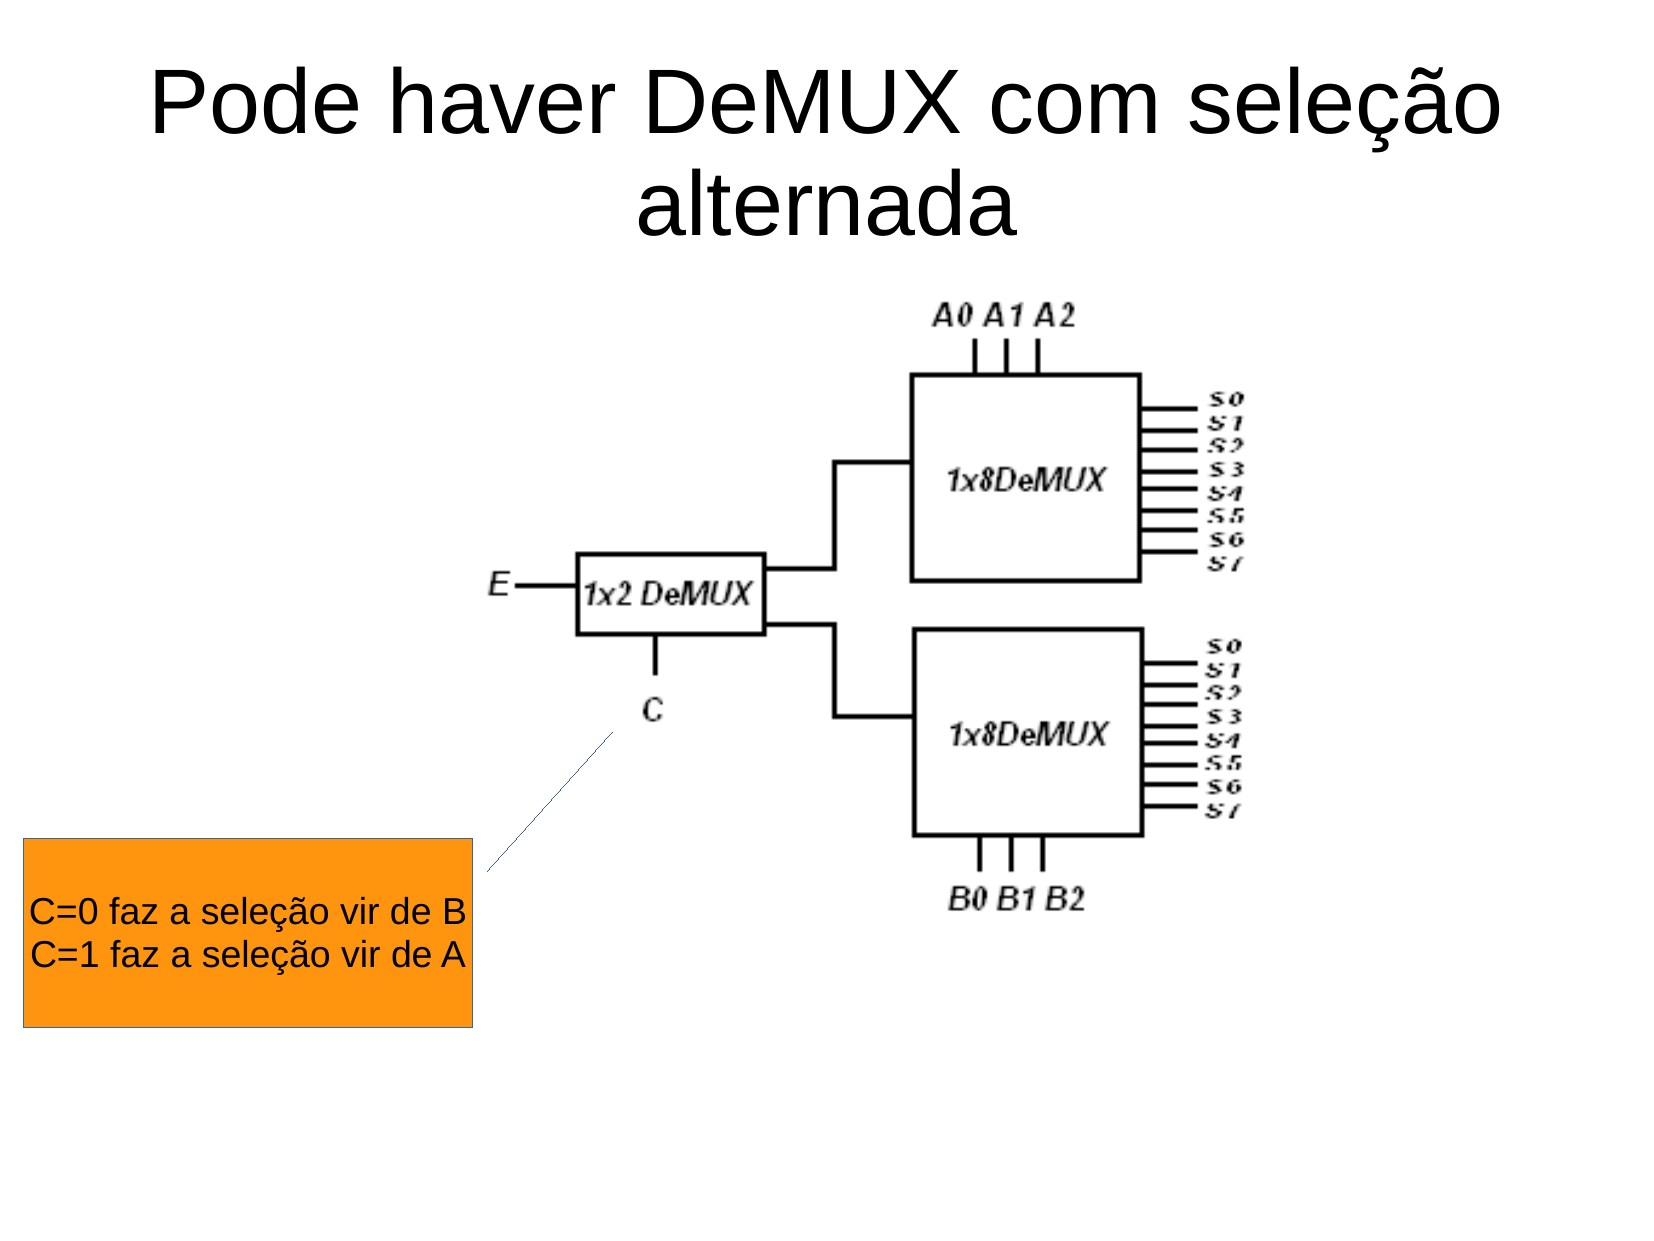

# Pode haver DeMUX com seleção alternada
C=0 faz a seleção vir de B
C=1 faz a seleção vir de A